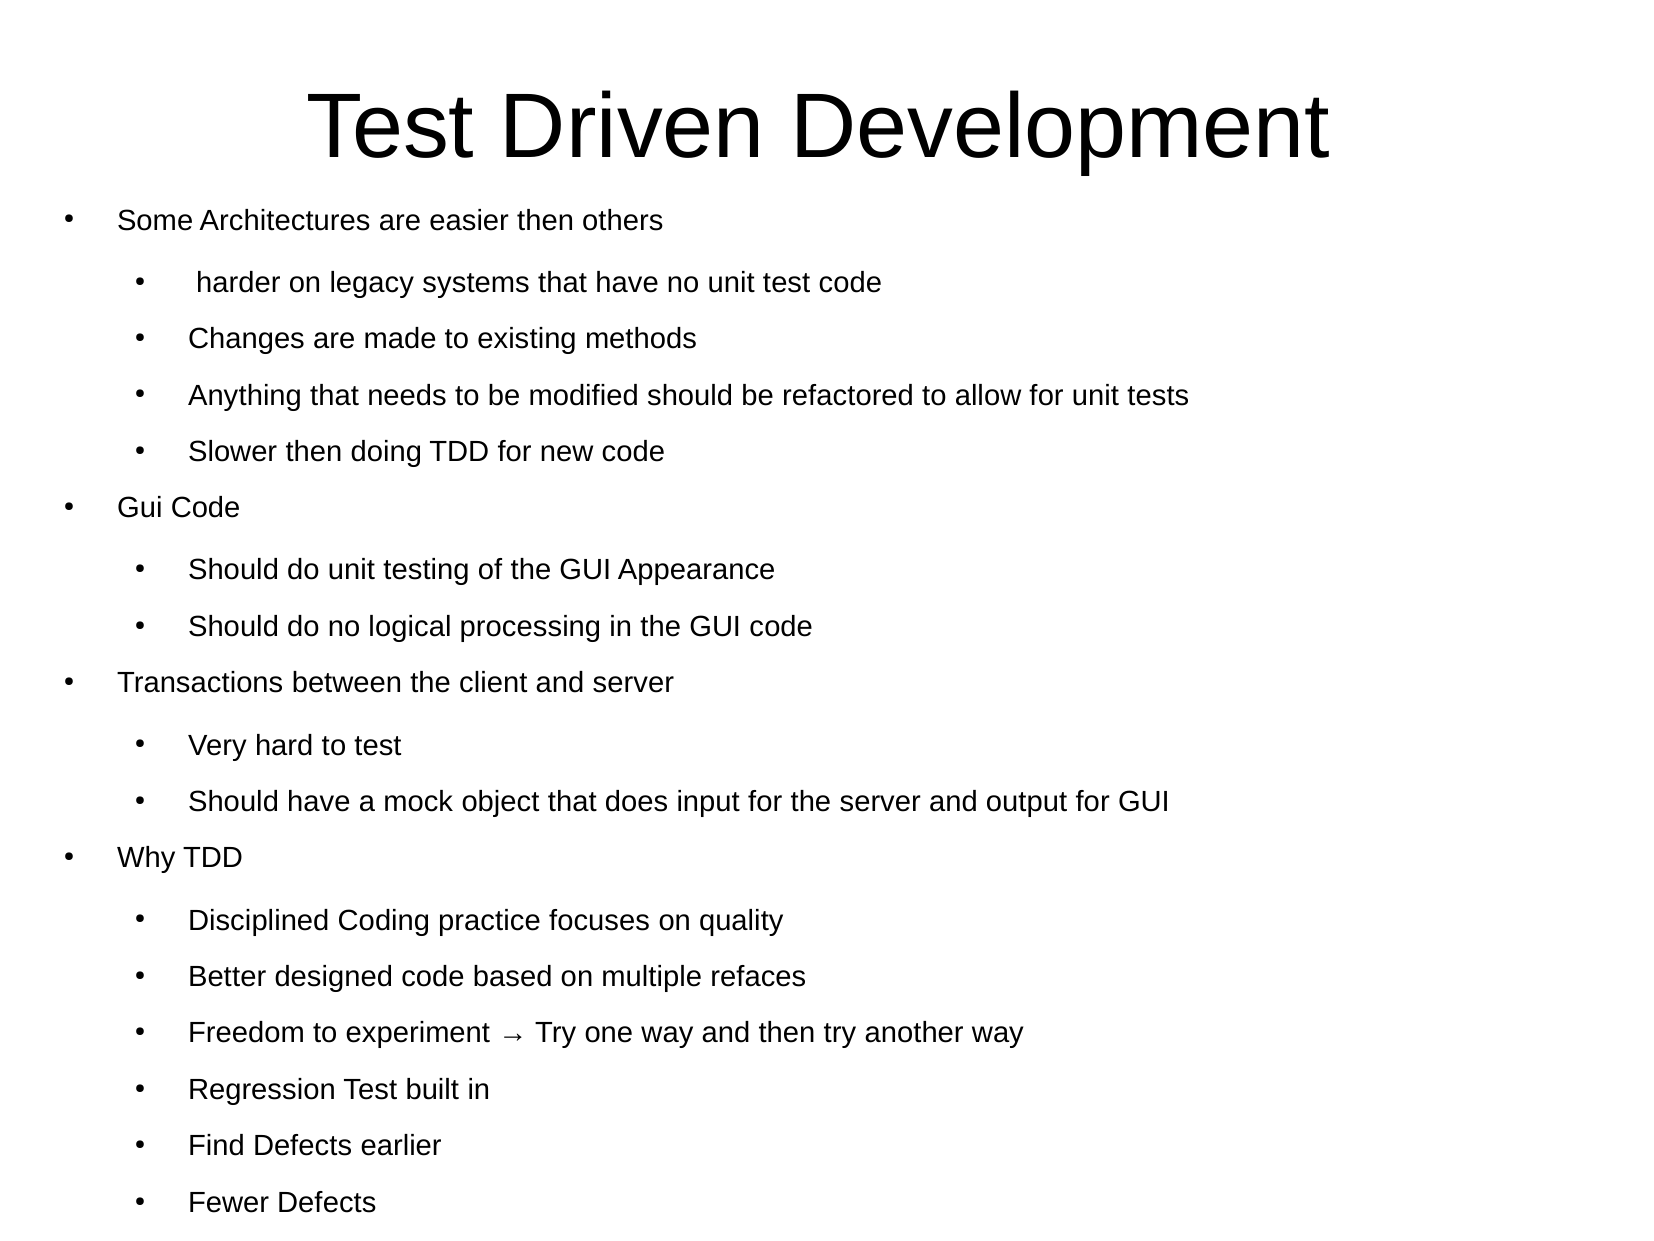

# Test Driven Development
Some Architectures are easier then others
 harder on legacy systems that have no unit test code
Changes are made to existing methods
Anything that needs to be modified should be refactored to allow for unit tests
Slower then doing TDD for new code
Gui Code
Should do unit testing of the GUI Appearance
Should do no logical processing in the GUI code
Transactions between the client and server
Very hard to test
Should have a mock object that does input for the server and output for GUI
Why TDD
Disciplined Coding practice focuses on quality
Better designed code based on multiple refaces
Freedom to experiment → Try one way and then try another way
Regression Test built in
Find Defects earlier
Fewer Defects